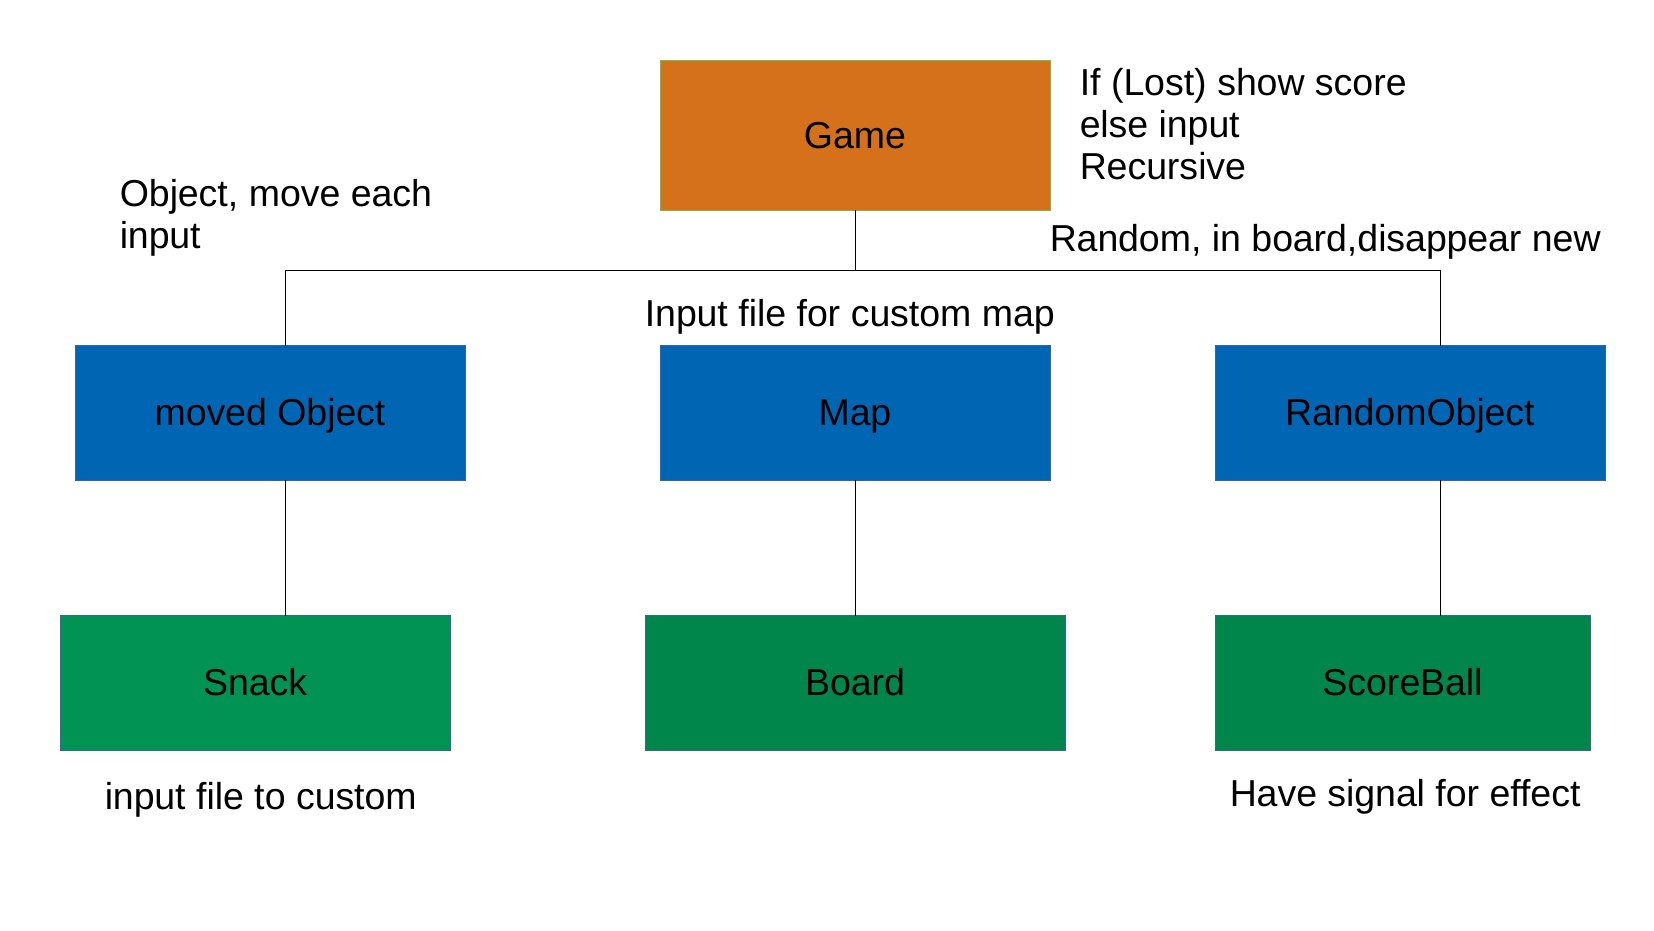

If (Lost) show score
else input
Recursive
Game
Object, move each input
Random, in board,disappear new
Input file for custom map
moved Object
Map
RandomObject
Snack
Board
ScoreBall
Have signal for effect
input file to custom